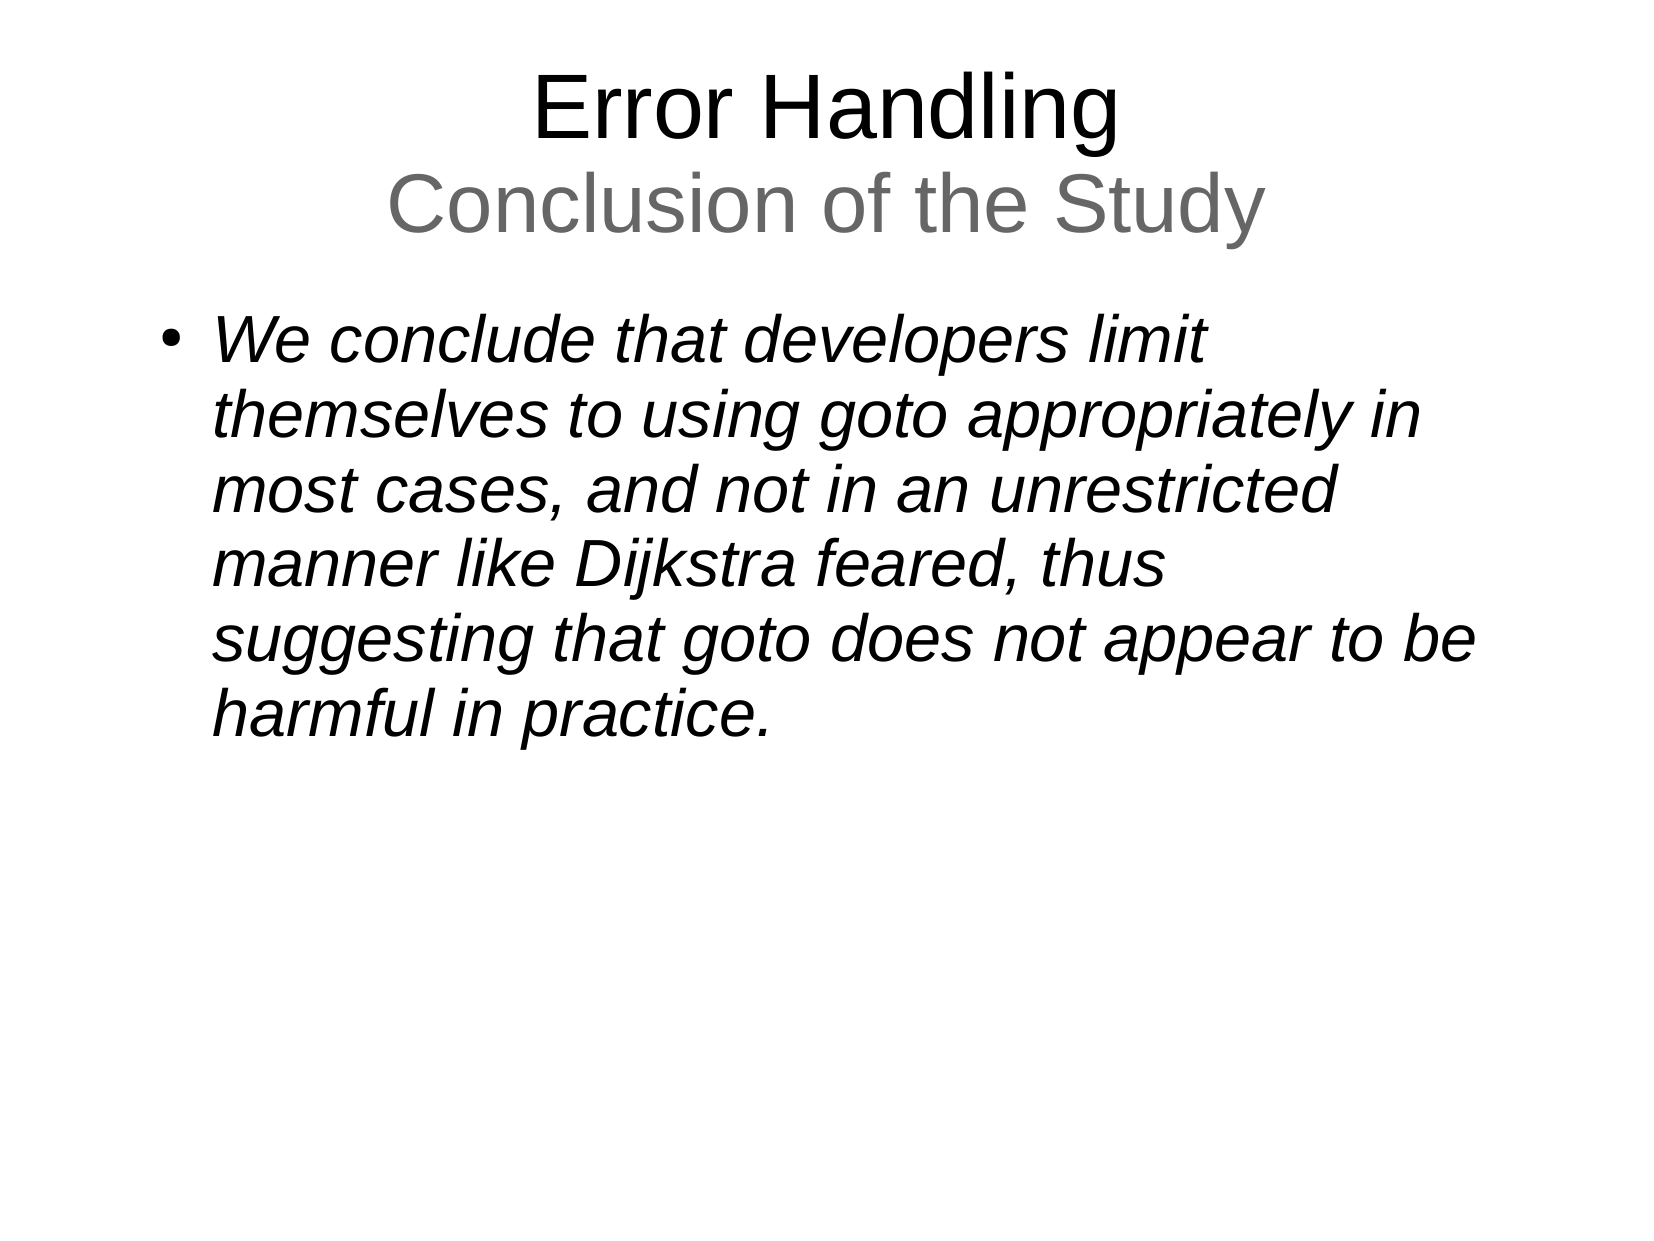

# Error Handling Conclusion of the Study
We conclude that developers limit themselves to using goto appropriately in most cases, and not in an unrestricted manner like Dijkstra feared, thus suggesting that goto does not appear to be harmful in practice.